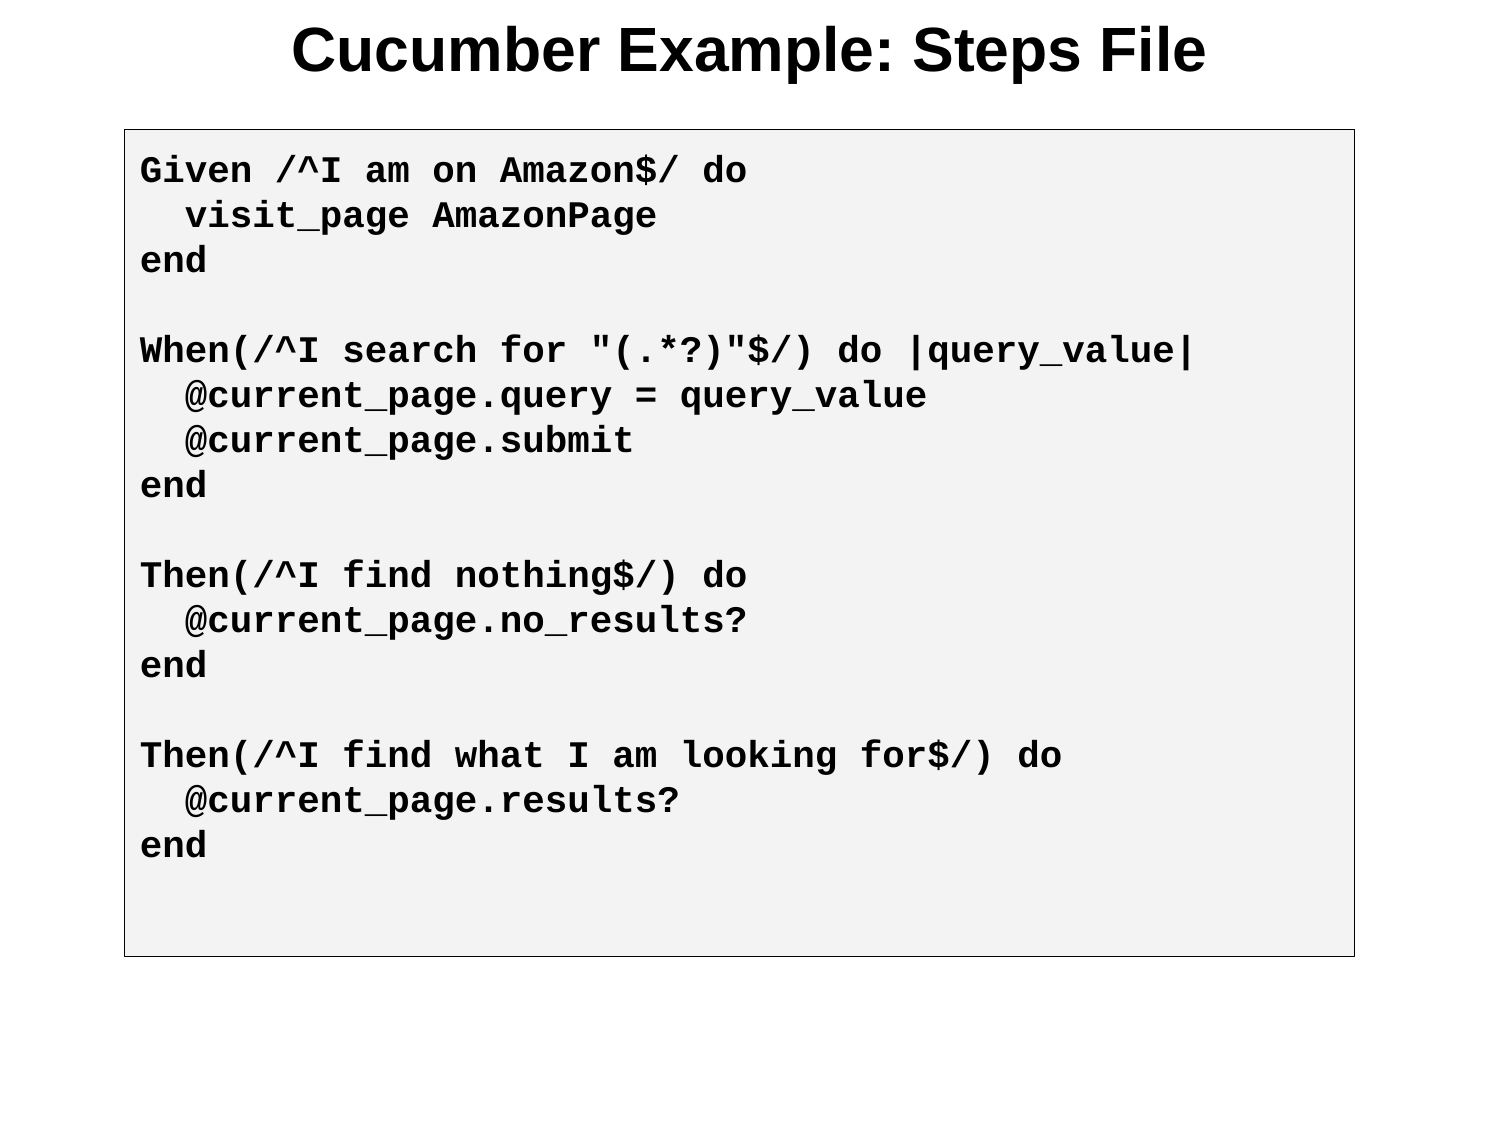

Cucumber Example: Steps File
Given /^I am on Amazon$/ do
 visit_page AmazonPage
end
When(/^I search for "(.*?)"$/) do |query_value|
 @current_page.query = query_value
 @current_page.submit
end
Then(/^I find nothing$/) do
 @current_page.no_results?
end
Then(/^I find what I am looking for$/) do
 @current_page.results?
end